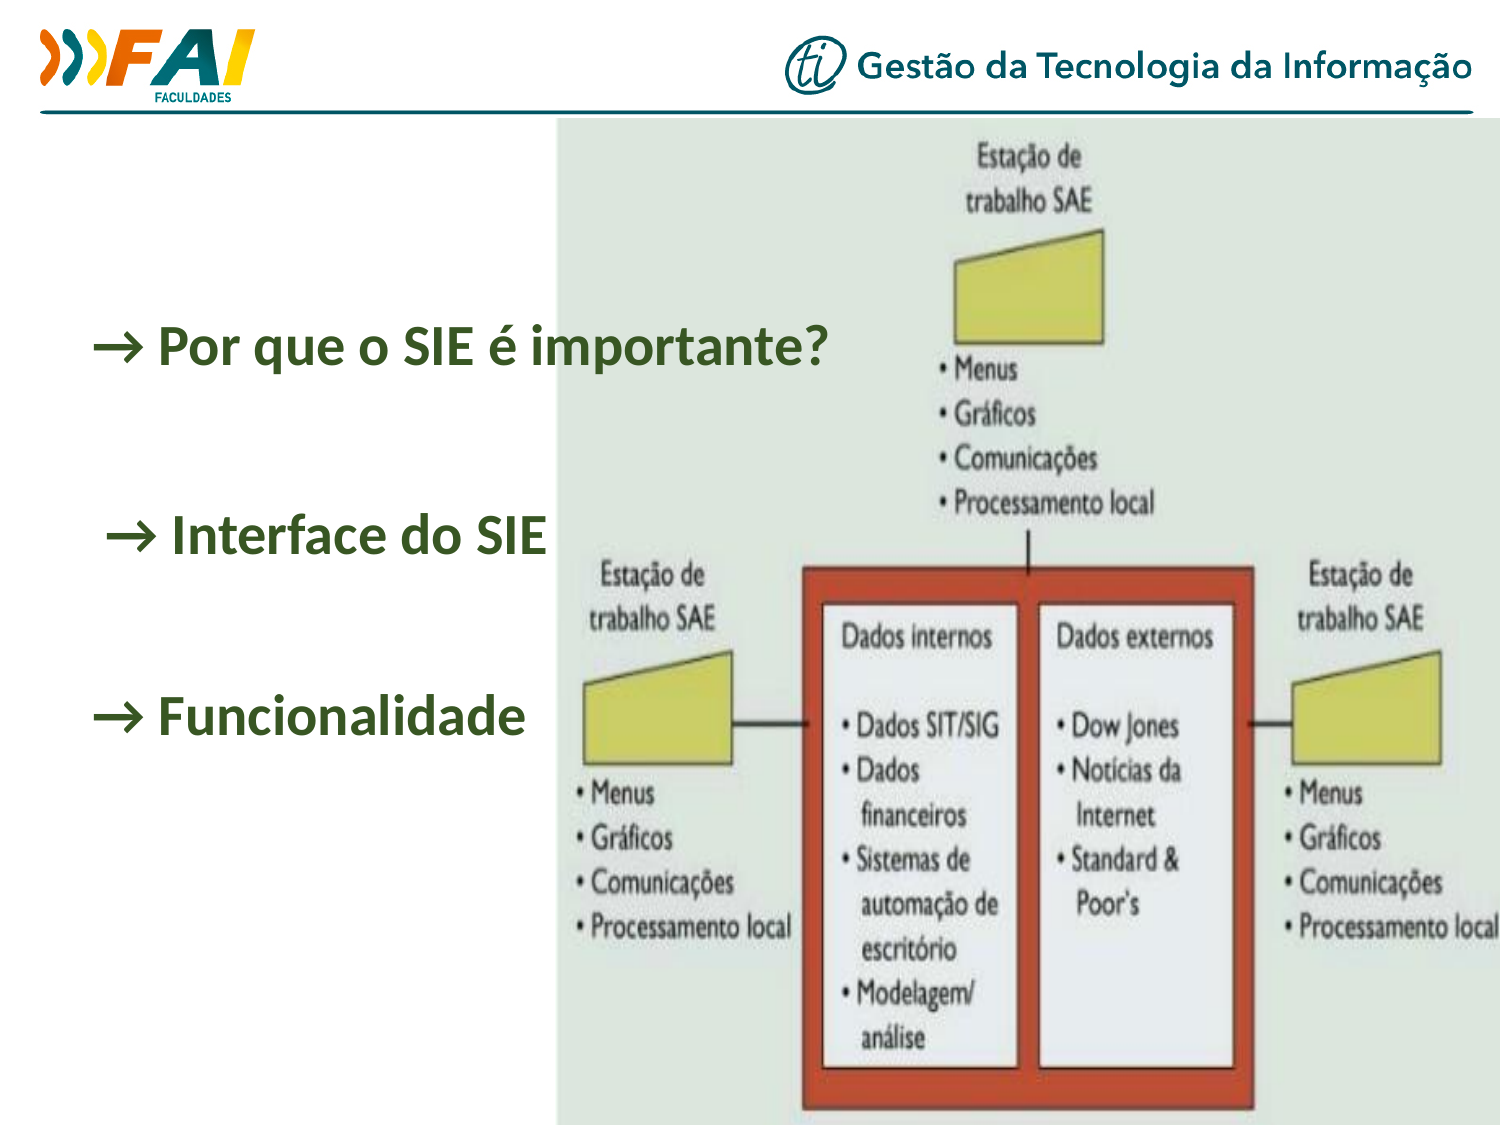

→ Por que o SIE é importante?
 → Interface do SIE
→ Funcionalidade